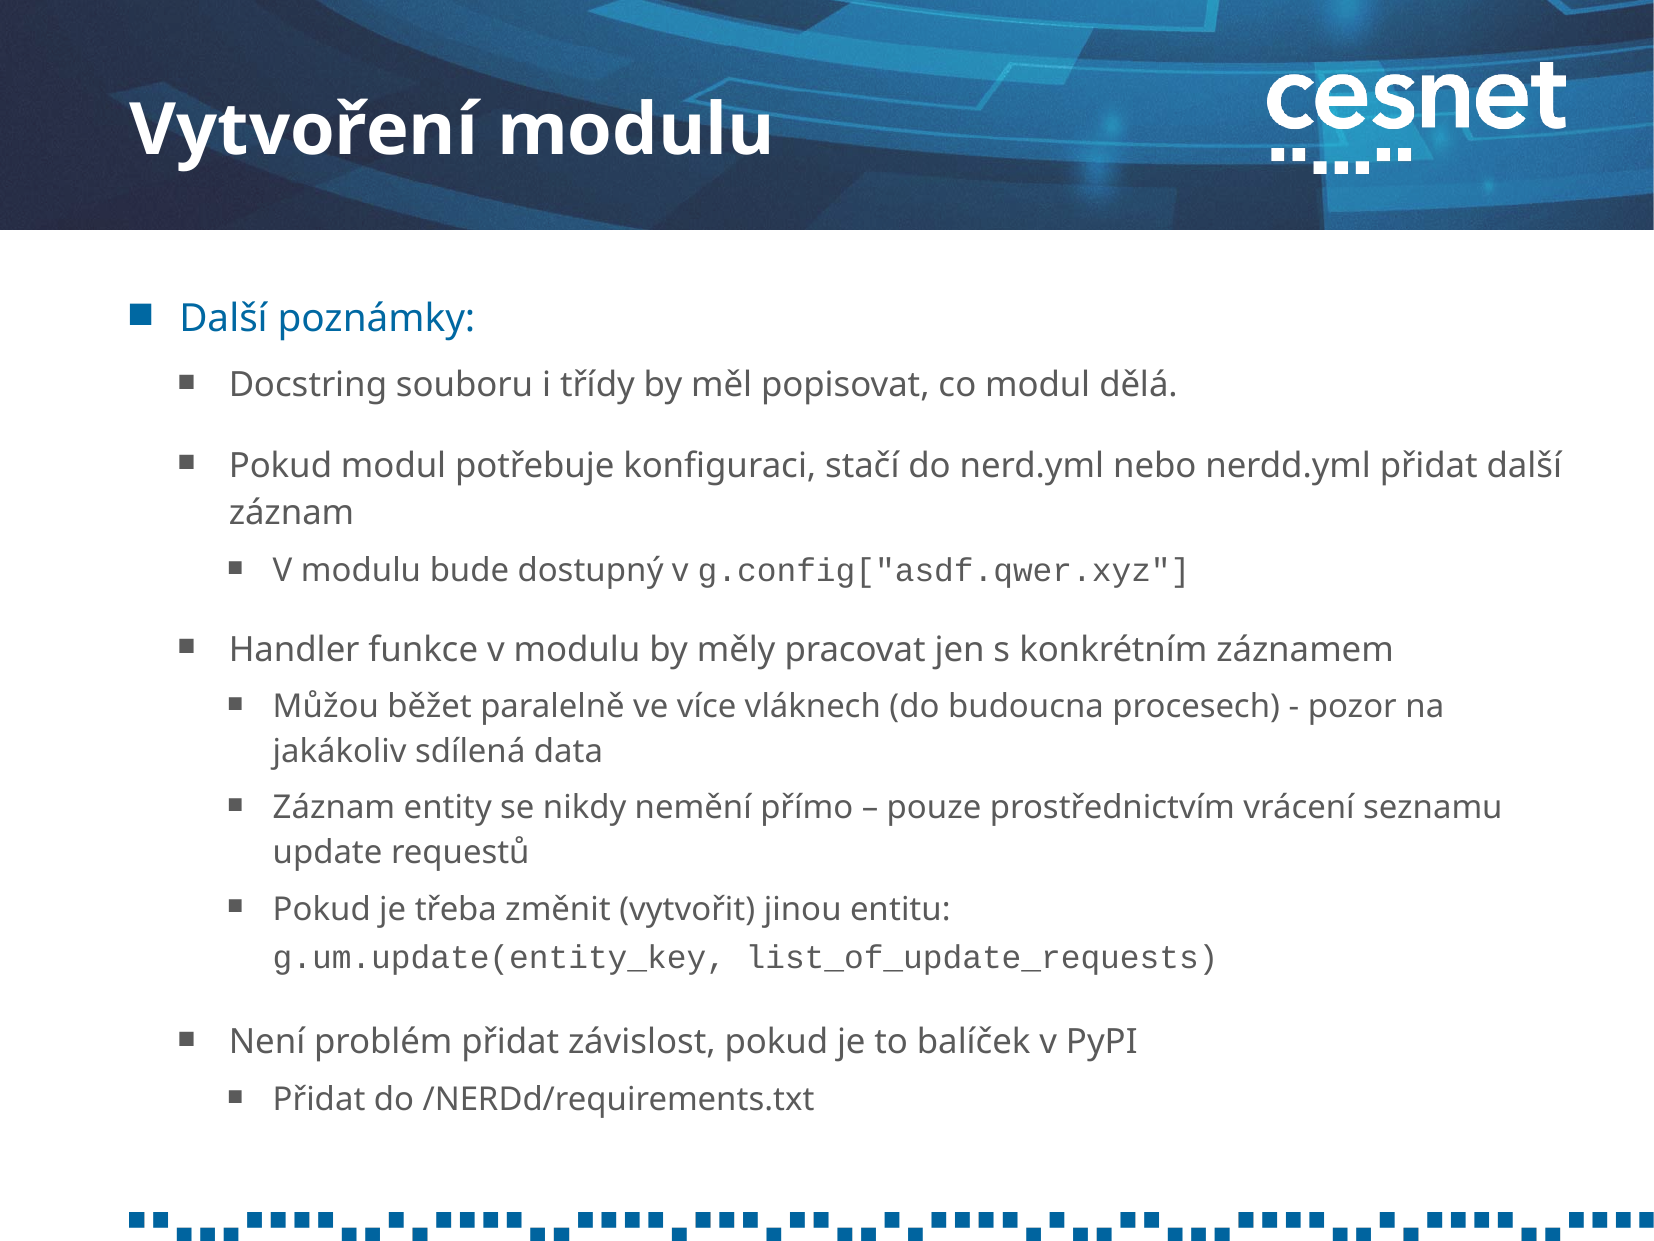

# Vytvoření modulu
Další poznámky:
Docstring souboru i třídy by měl popisovat, co modul dělá.
Pokud modul potřebuje konfiguraci, stačí do nerd.yml nebo nerdd.yml přidat další záznam
V modulu bude dostupný v g.config["asdf.qwer.xyz"]
Handler funkce v modulu by měly pracovat jen s konkrétním záznamem
Můžou běžet paralelně ve více vláknech (do budoucna procesech) - pozor na jakákoliv sdílená data
Záznam entity se nikdy nemění přímo – pouze prostřednictvím vrácení seznamu update requestů
Pokud je třeba změnit (vytvořit) jinou entitu:
g.um.update(entity_key, list_of_update_requests)
Není problém přidat závislost, pokud je to balíček v PyPI
Přidat do /NERDd/requirements.txt